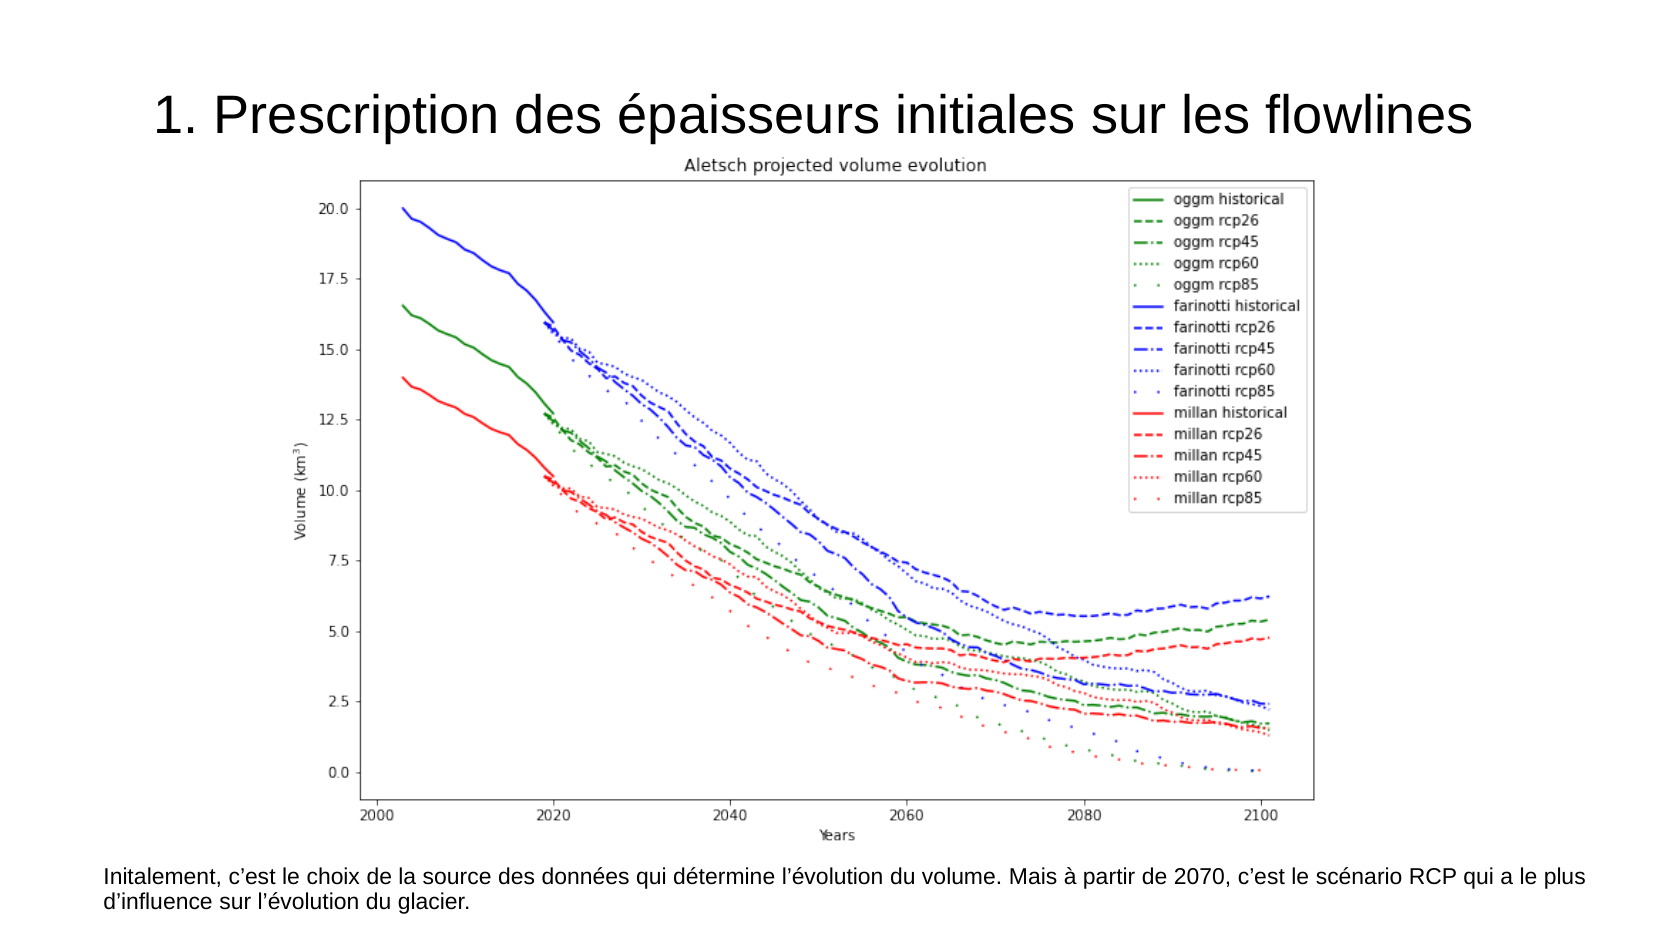

# 1. Prescription des épaisseurs initiales sur les flowlines
Initalement, c’est le choix de la source des données qui détermine l’évolution du volume. Mais à partir de 2070, c’est le scénario RCP qui a le plus d’influence sur l’évolution du glacier.